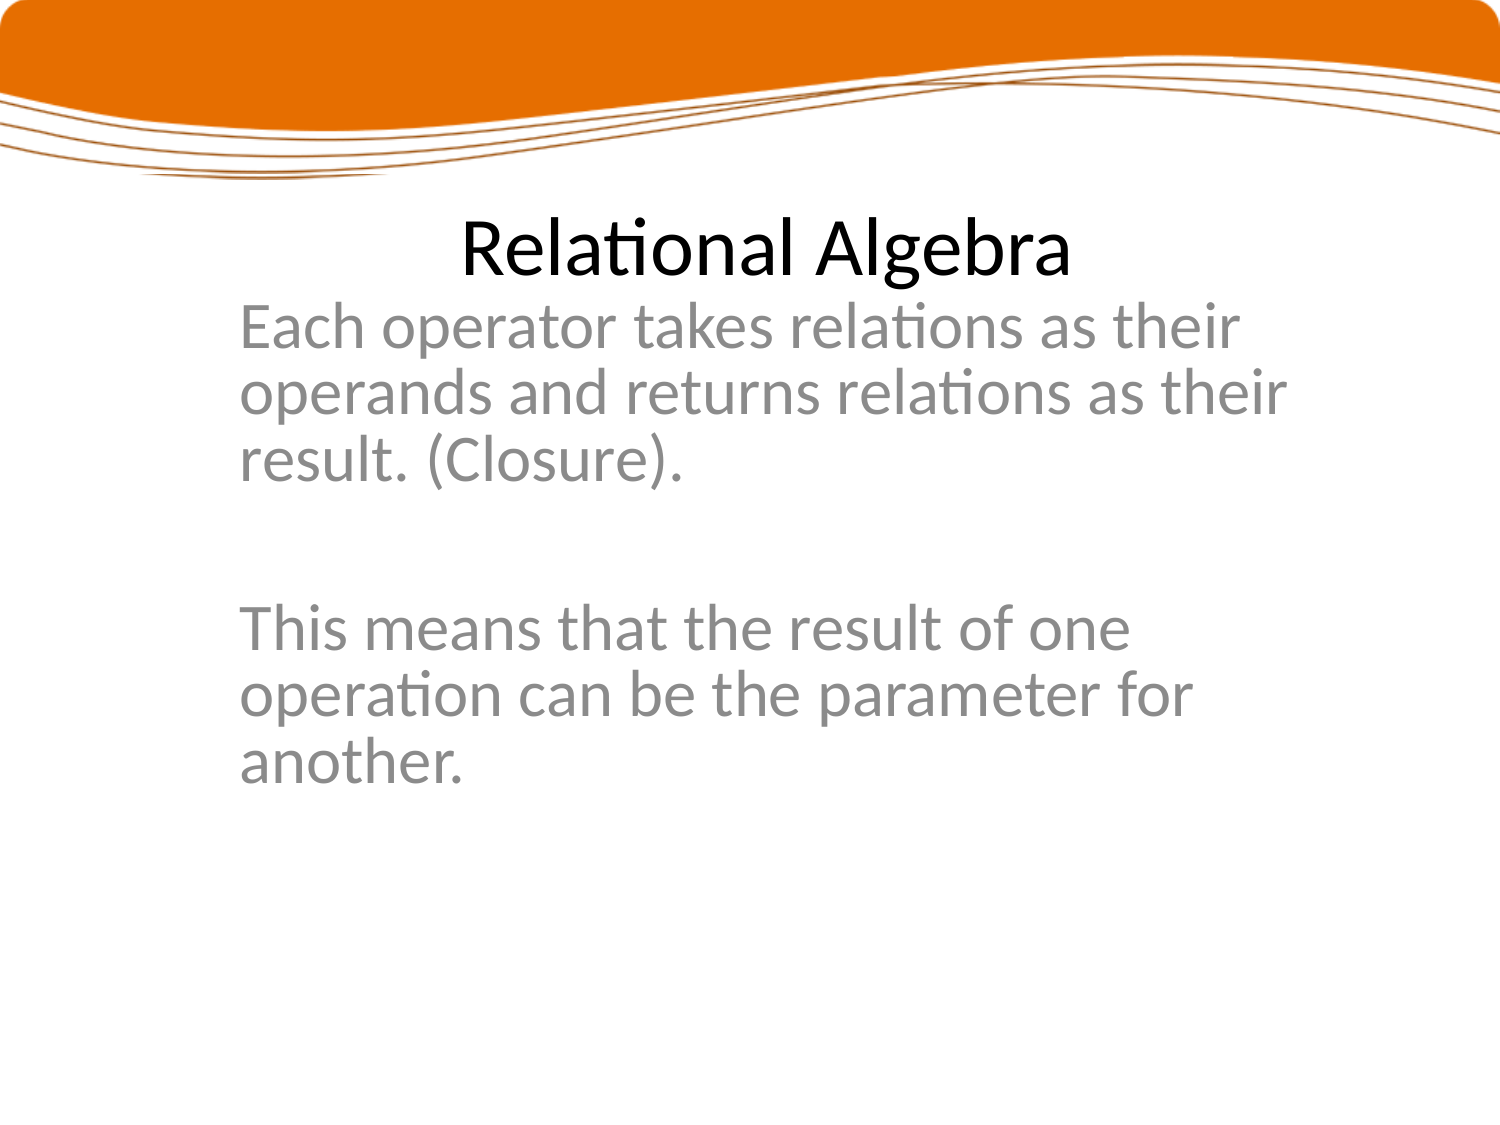

Relational Algebra
Each operator takes relations as their operands and returns relations as their result. (Closure).
This means that the result of one operation can be the parameter for another.